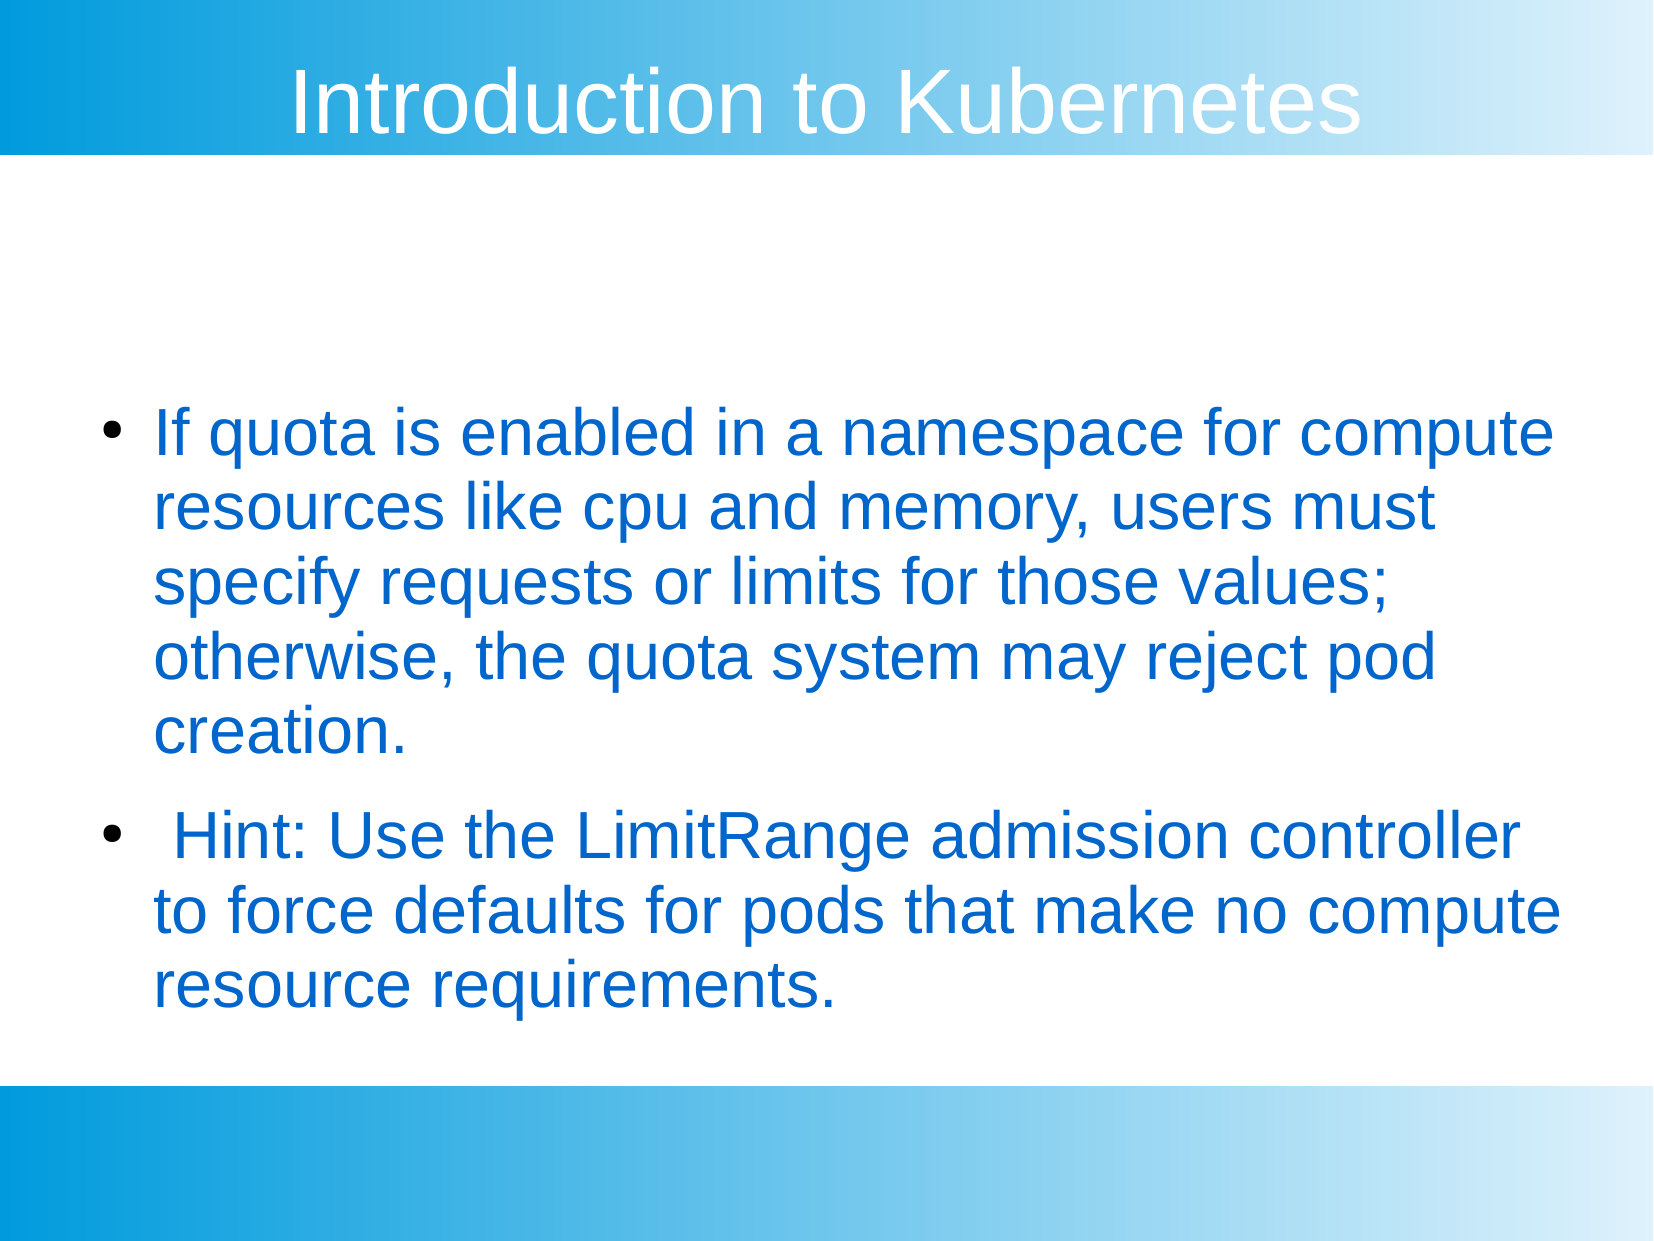

# Introduction to Kubernetes
If quota is enabled in a namespace for compute resources like cpu and memory, users must specify requests or limits for those values; otherwise, the quota system may reject pod creation.
 Hint: Use the LimitRange admission controller to force defaults for pods that make no compute resource requirements.